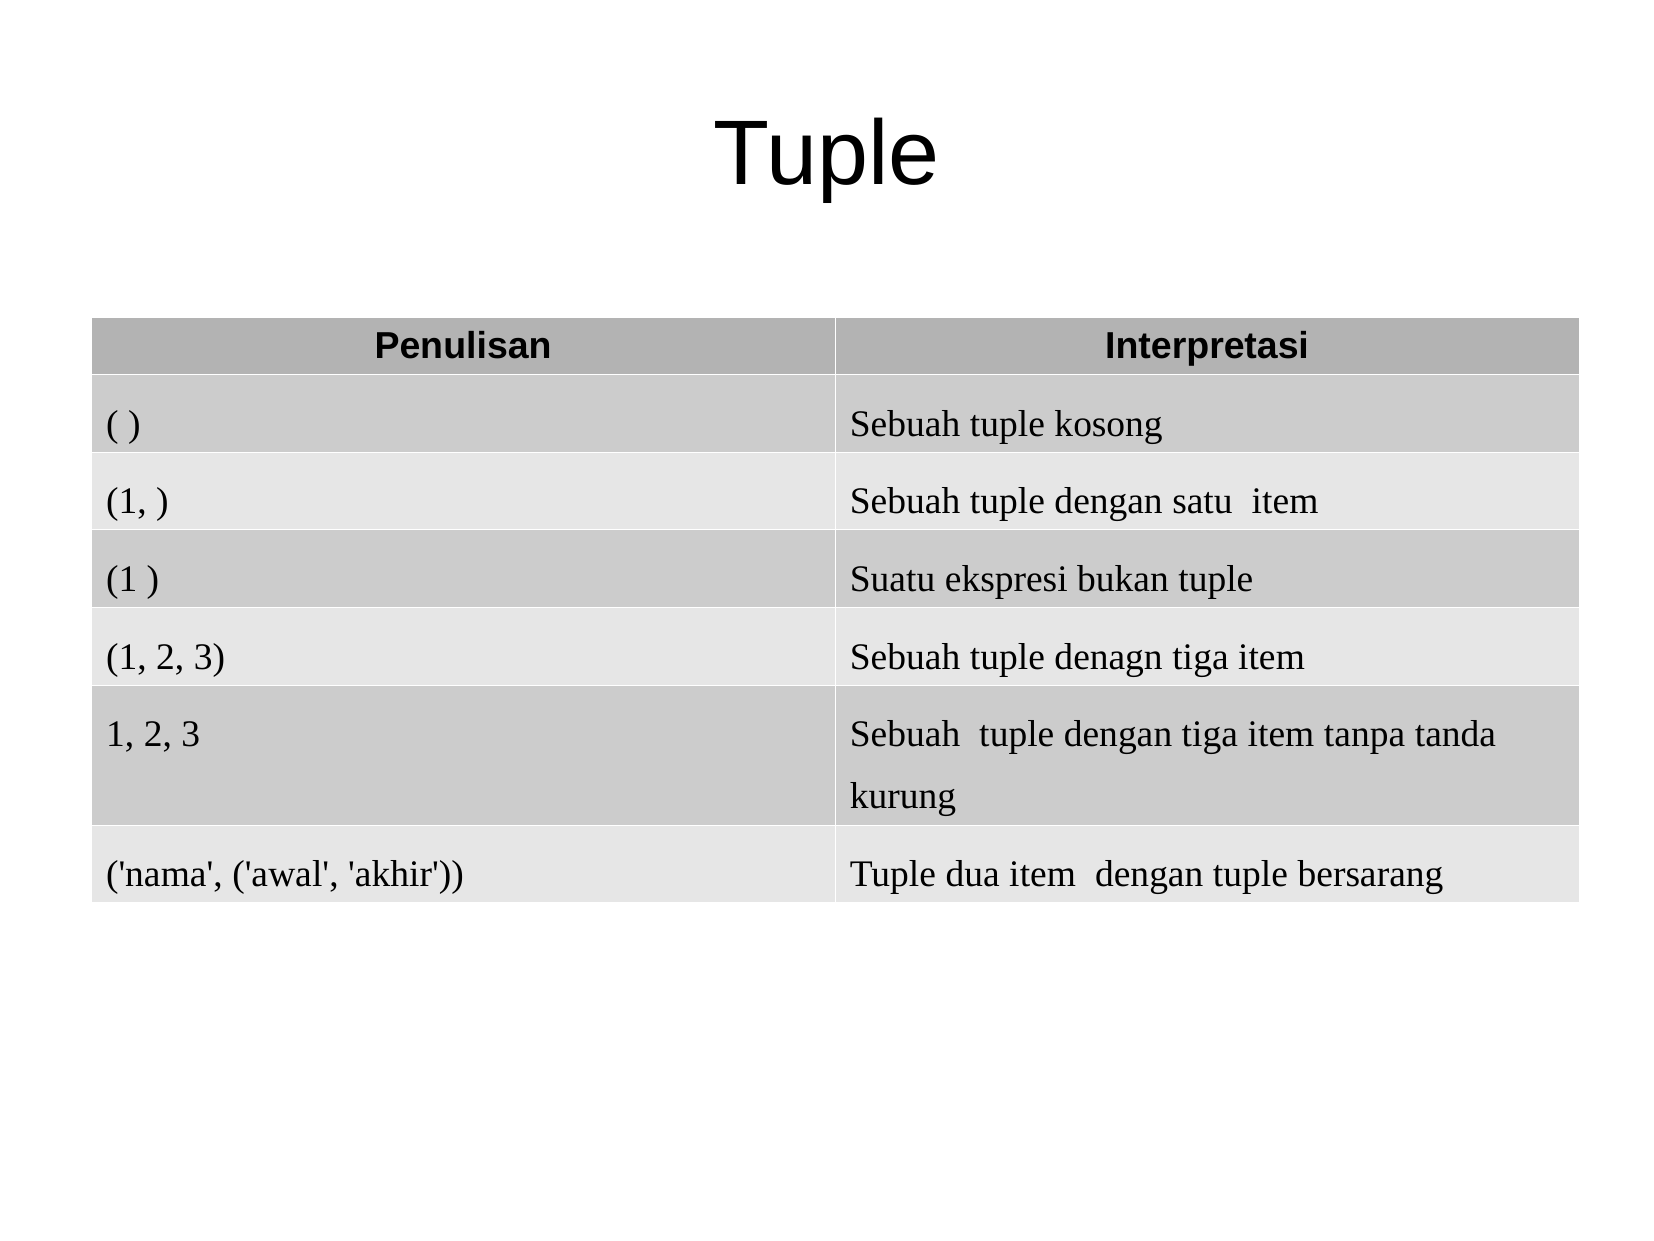

# Tuple
| Penulisan | Interpretasi |
| --- | --- |
| ( ) | Sebuah tuple kosong |
| (1, ) | Sebuah tuple dengan satu item |
| (1 ) | Suatu ekspresi bukan tuple |
| (1, 2, 3) | Sebuah tuple denagn tiga item |
| 1, 2, 3 | Sebuah tuple dengan tiga item tanpa tanda kurung |
| ('nama', ('awal', 'akhir')) | Tuple dua item dengan tuple bersarang |